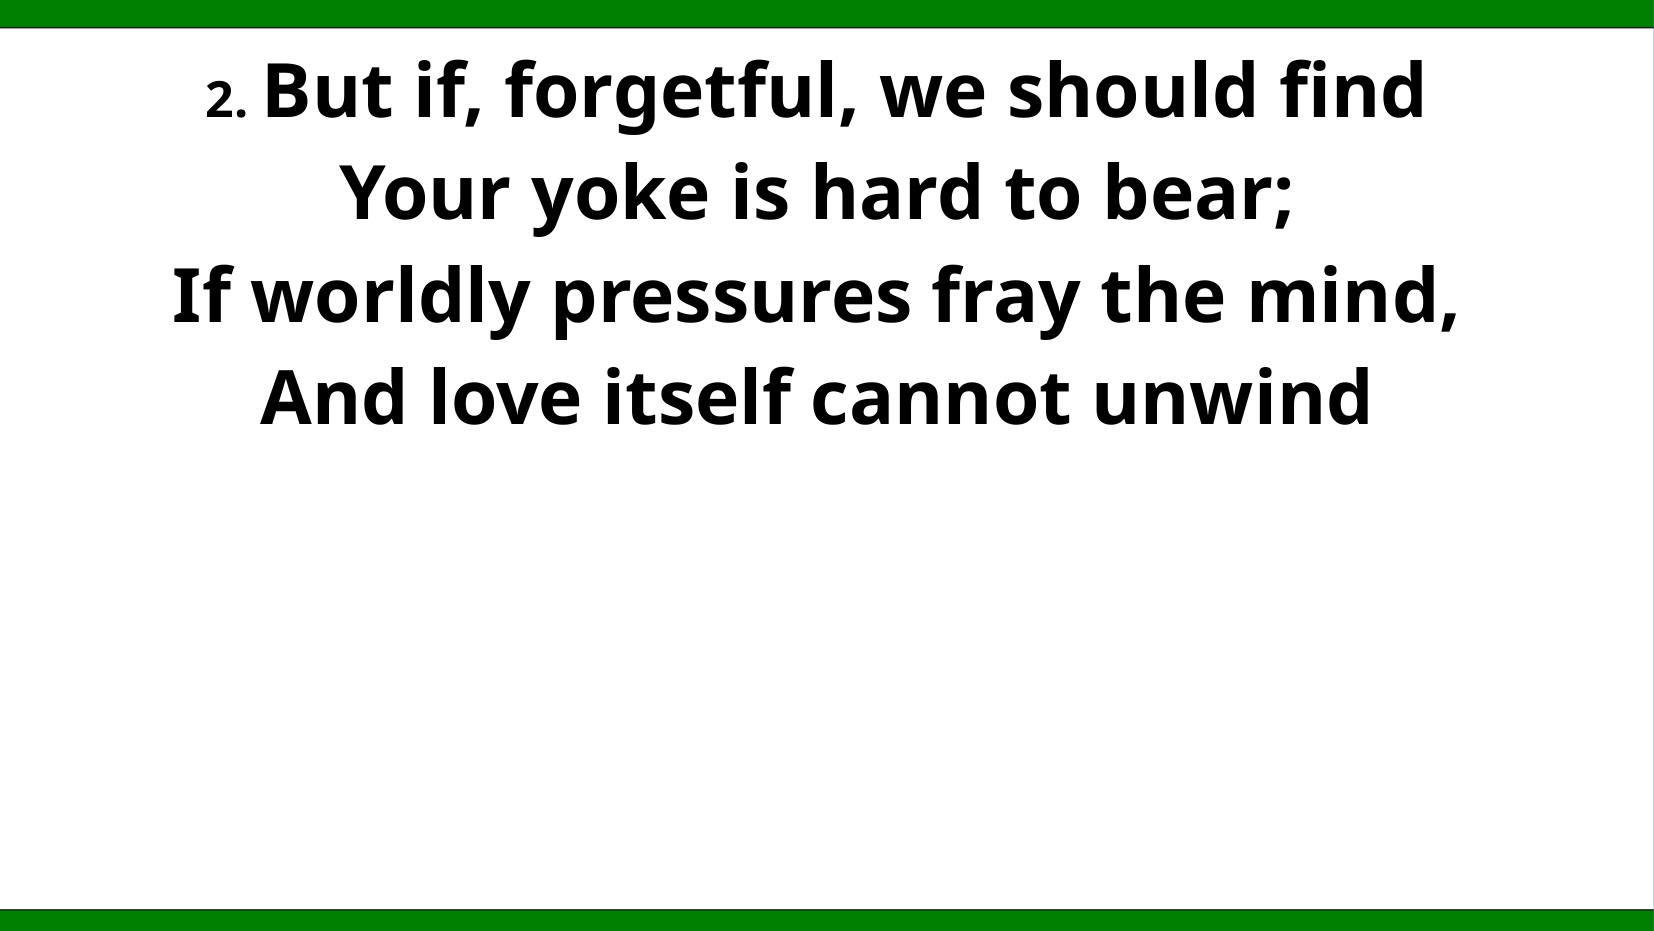

2. But if, forgetful, we should find
Your yoke is hard to bear;
If worldly pressures fray the mind,
And love itself cannot unwind